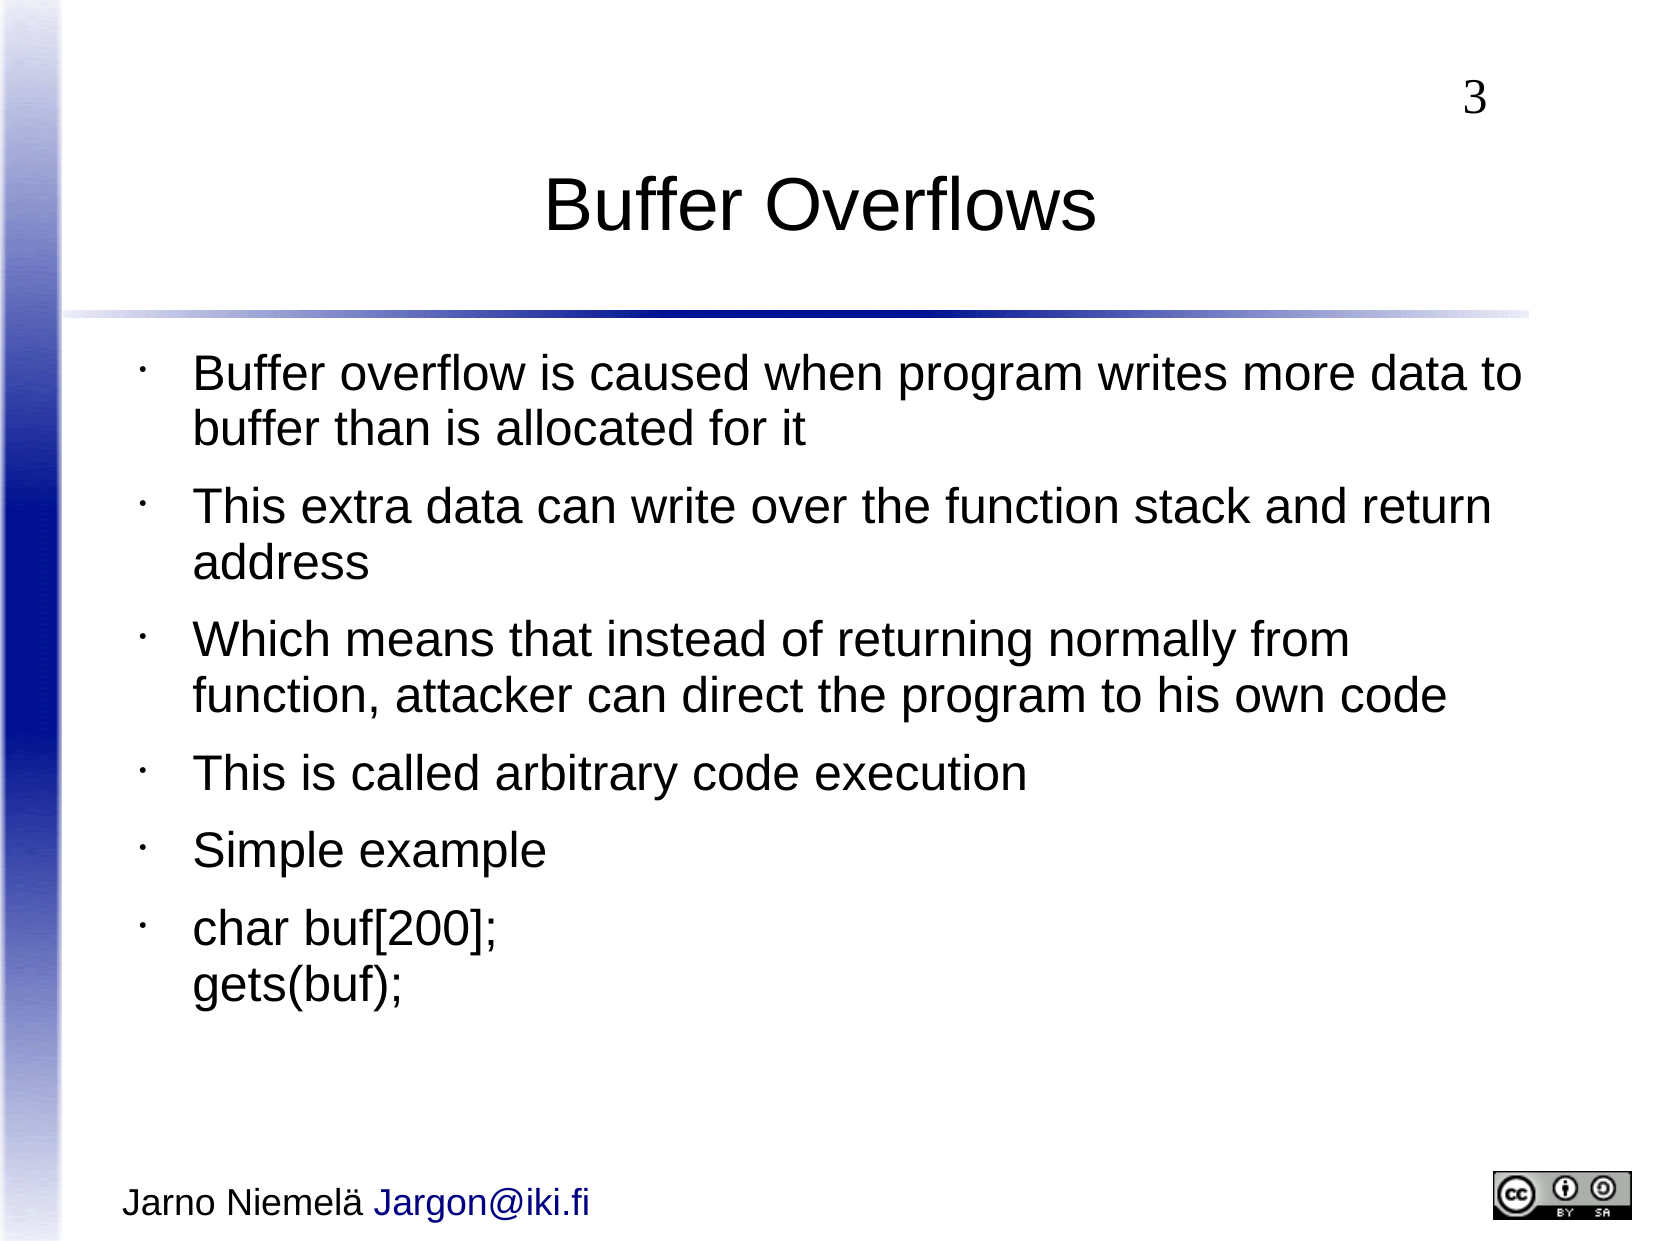

# Buffer Overflows
Buffer overflow is caused when program writes more data to buffer than is allocated for it
This extra data can write over the function stack and return address
Which means that instead of returning normally from function, attacker can direct the program to his own code
This is called arbitrary code execution
Simple example
char buf[200];
gets(buf);